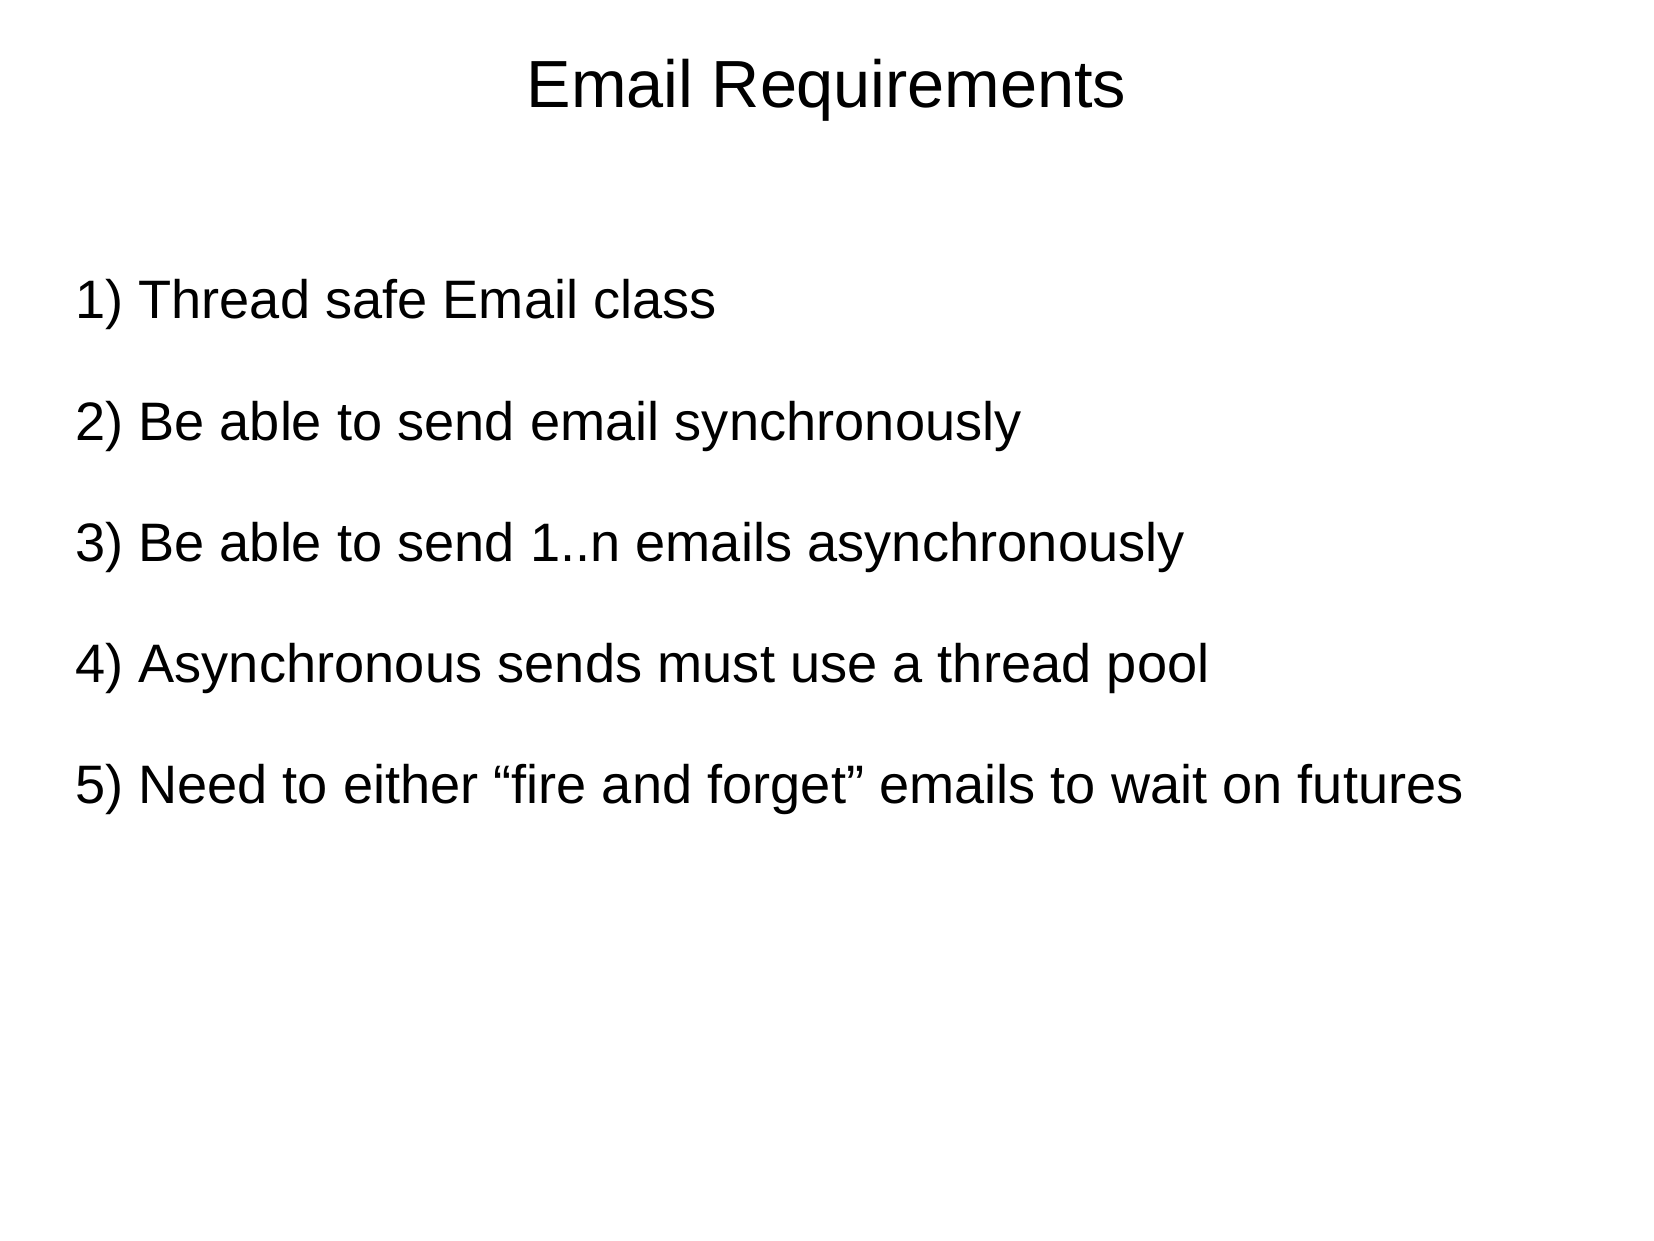

# Email Requirements
 Thread safe Email class
 Be able to send email synchronously
 Be able to send 1..n emails asynchronously
 Asynchronous sends must use a thread pool
 Need to either “fire and forget” emails to wait on futures